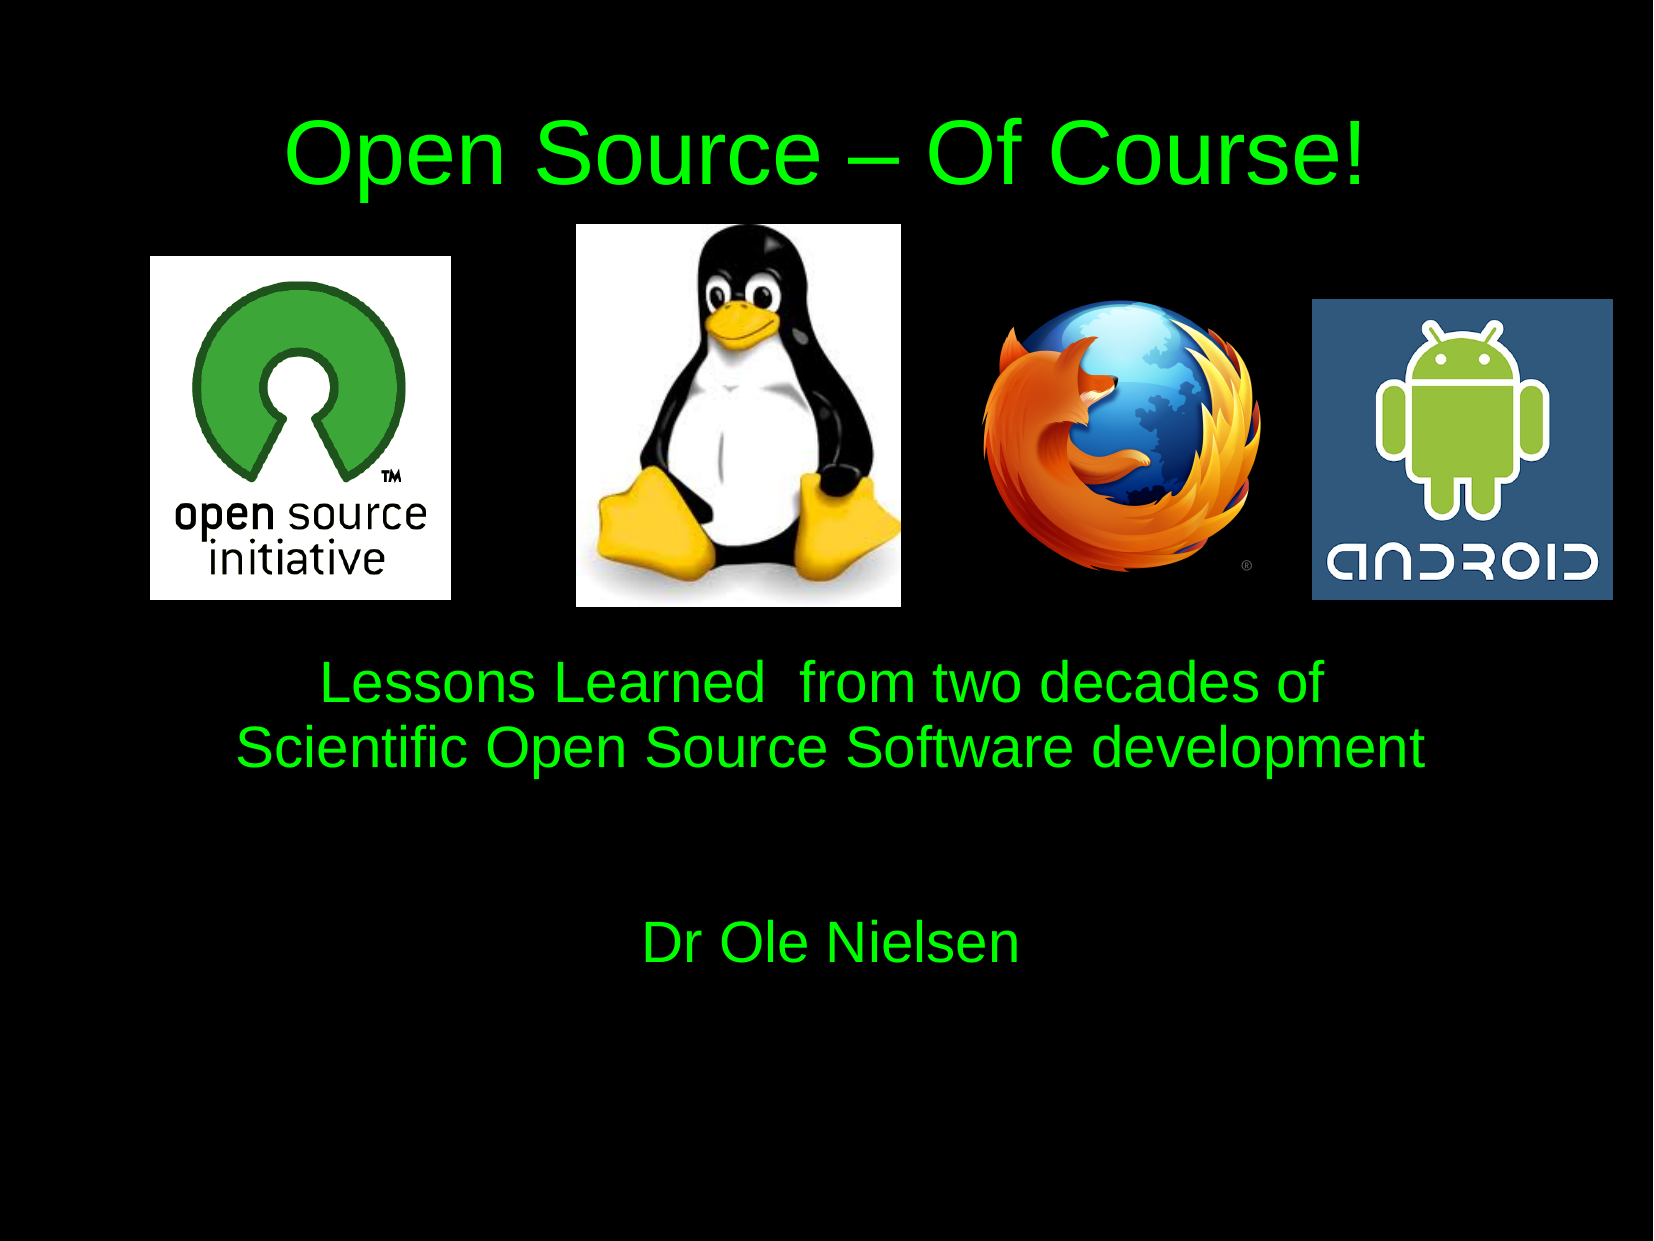

# Open Source – Of Course!
Lessons Learned from two decades of
Scientific Open Source Software development
Dr Ole Nielsen